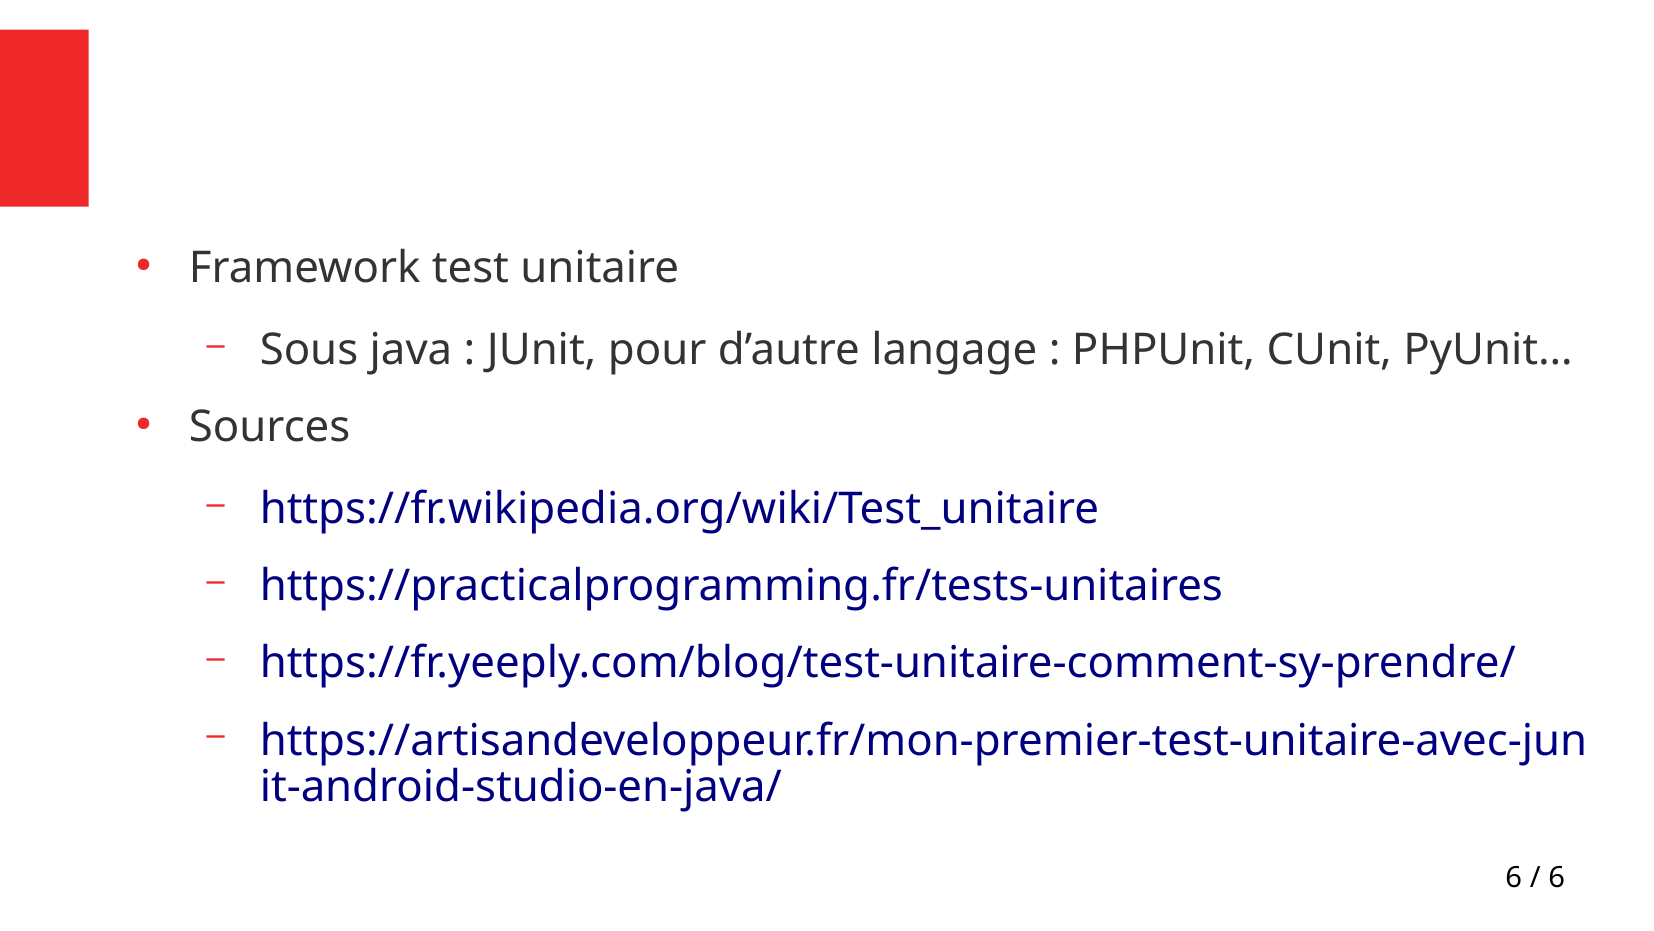

#
Framework test unitaire
Sous java : JUnit, pour d’autre langage : PHPUnit, CUnit, PyUnit…
Sources
https://fr.wikipedia.org/wiki/Test_unitaire
https://practicalprogramming.fr/tests-unitaires
https://fr.yeeply.com/blog/test-unitaire-comment-sy-prendre/
https://artisandeveloppeur.fr/mon-premier-test-unitaire-avec-junit-android-studio-en-java/
6